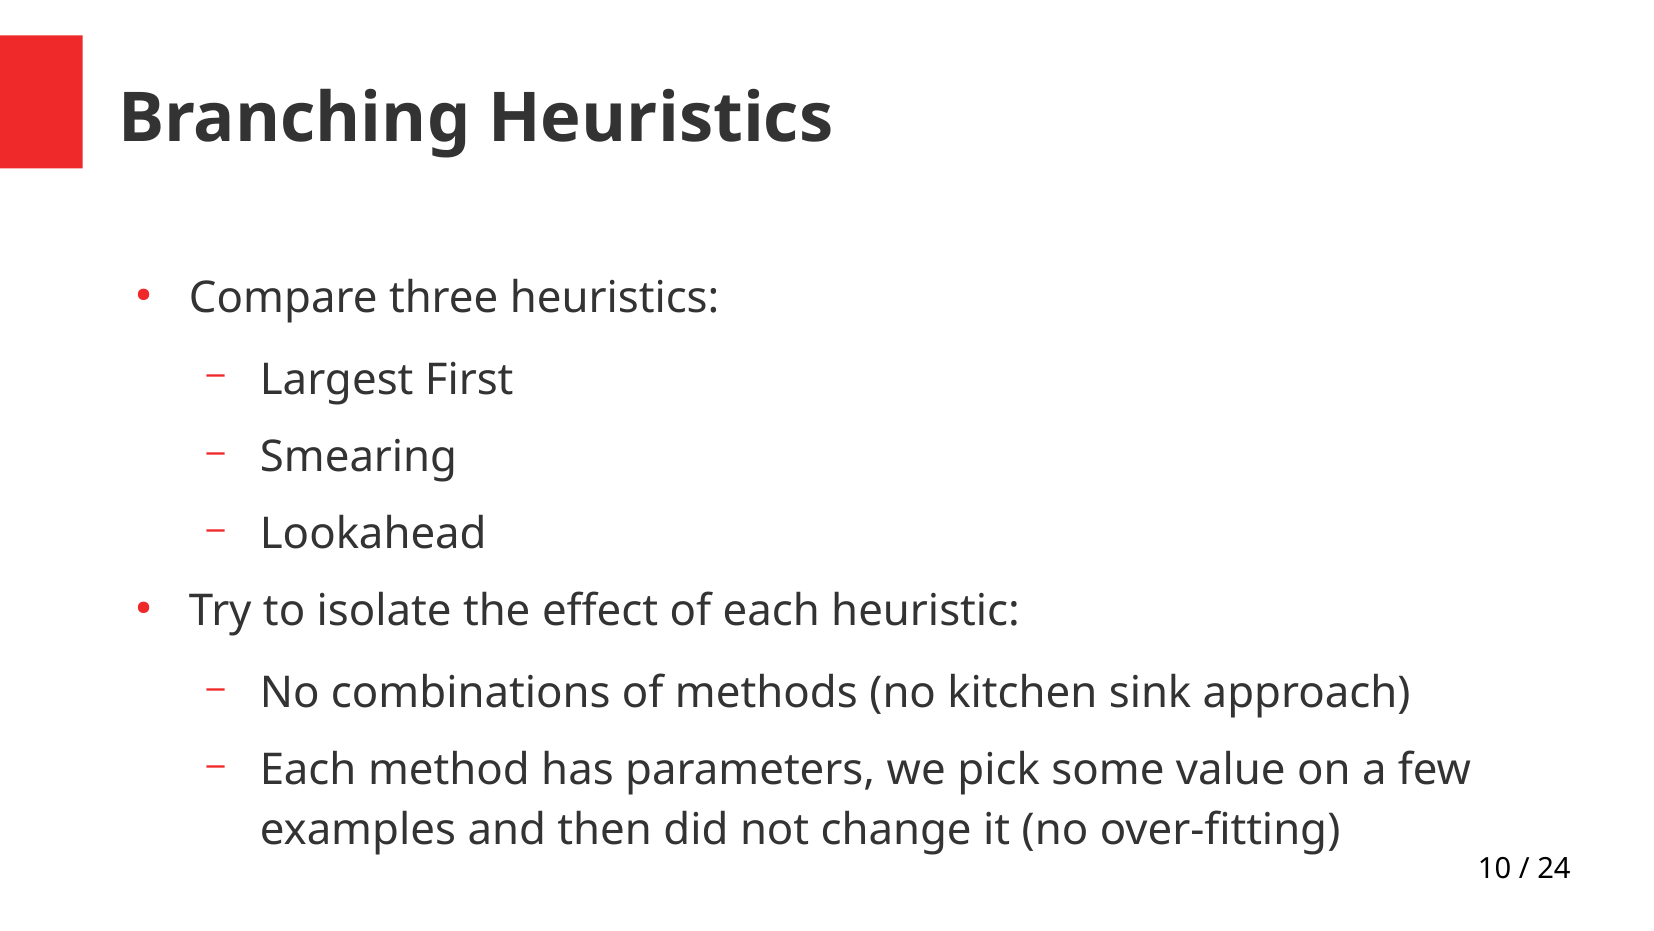

# Branching Heuristics
Compare three heuristics:
Largest First
Smearing
Lookahead
Try to isolate the effect of each heuristic:
No combinations of methods (no kitchen sink approach)
Each method has parameters, we pick some value on a few examples and then did not change it (no over-fitting)
10